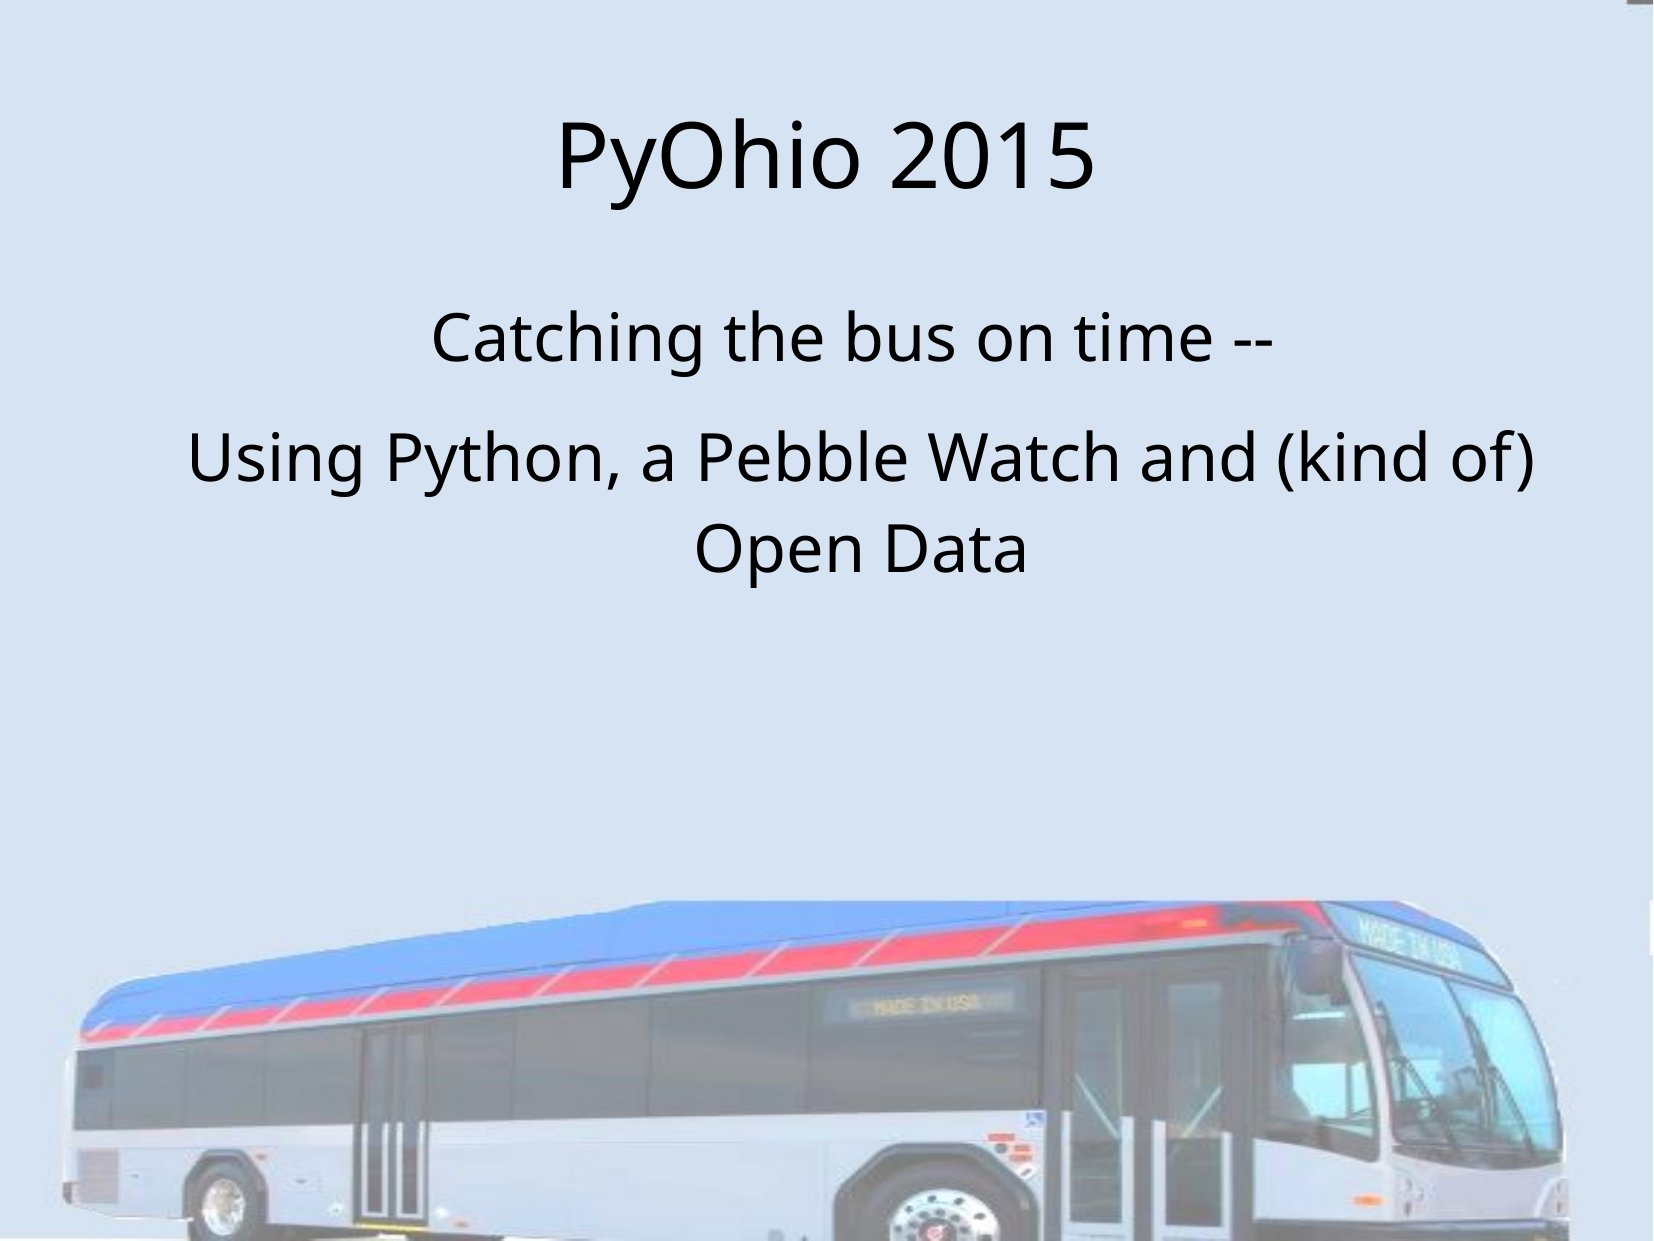

# PyOhio 2015
Catching the bus on time --
Using Python, a Pebble Watch and (kind of) Open Data